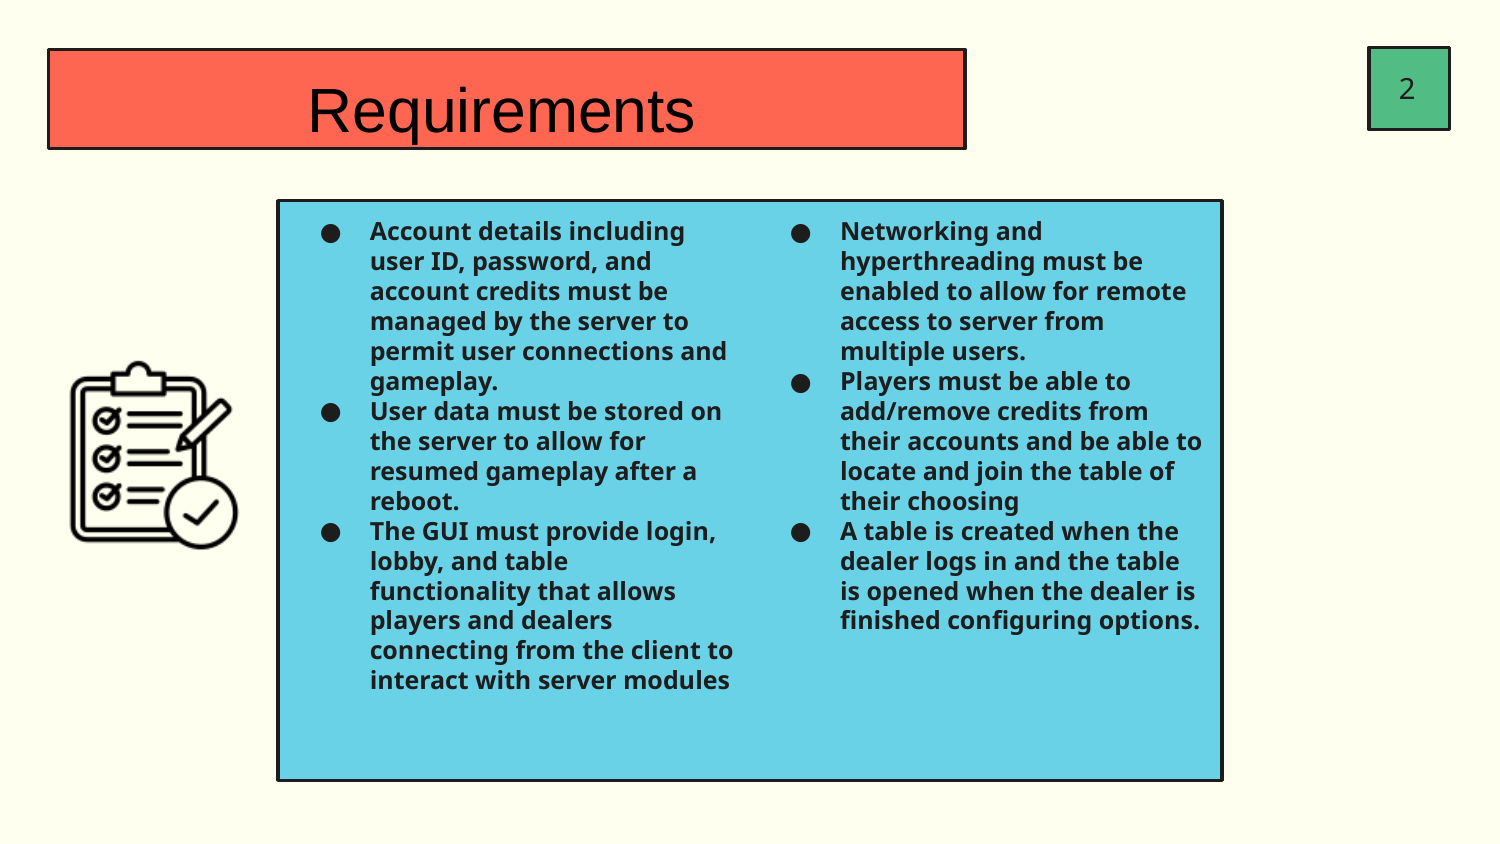

Requirements
# Account details including user ID, password, and account credits must be managed by the server to permit user connections and gameplay.
User data must be stored on the server to allow for resumed gameplay after a reboot.
The GUI must provide login, lobby, and table functionality that allows players and dealers connecting from the client to interact with server modules
Networking and hyperthreading must be enabled to allow for remote access to server from multiple users.
Players must be able to add/remove credits from their accounts and be able to locate and join the table of their choosing
A table is created when the dealer logs in and the table is opened when the dealer is finished configuring options.